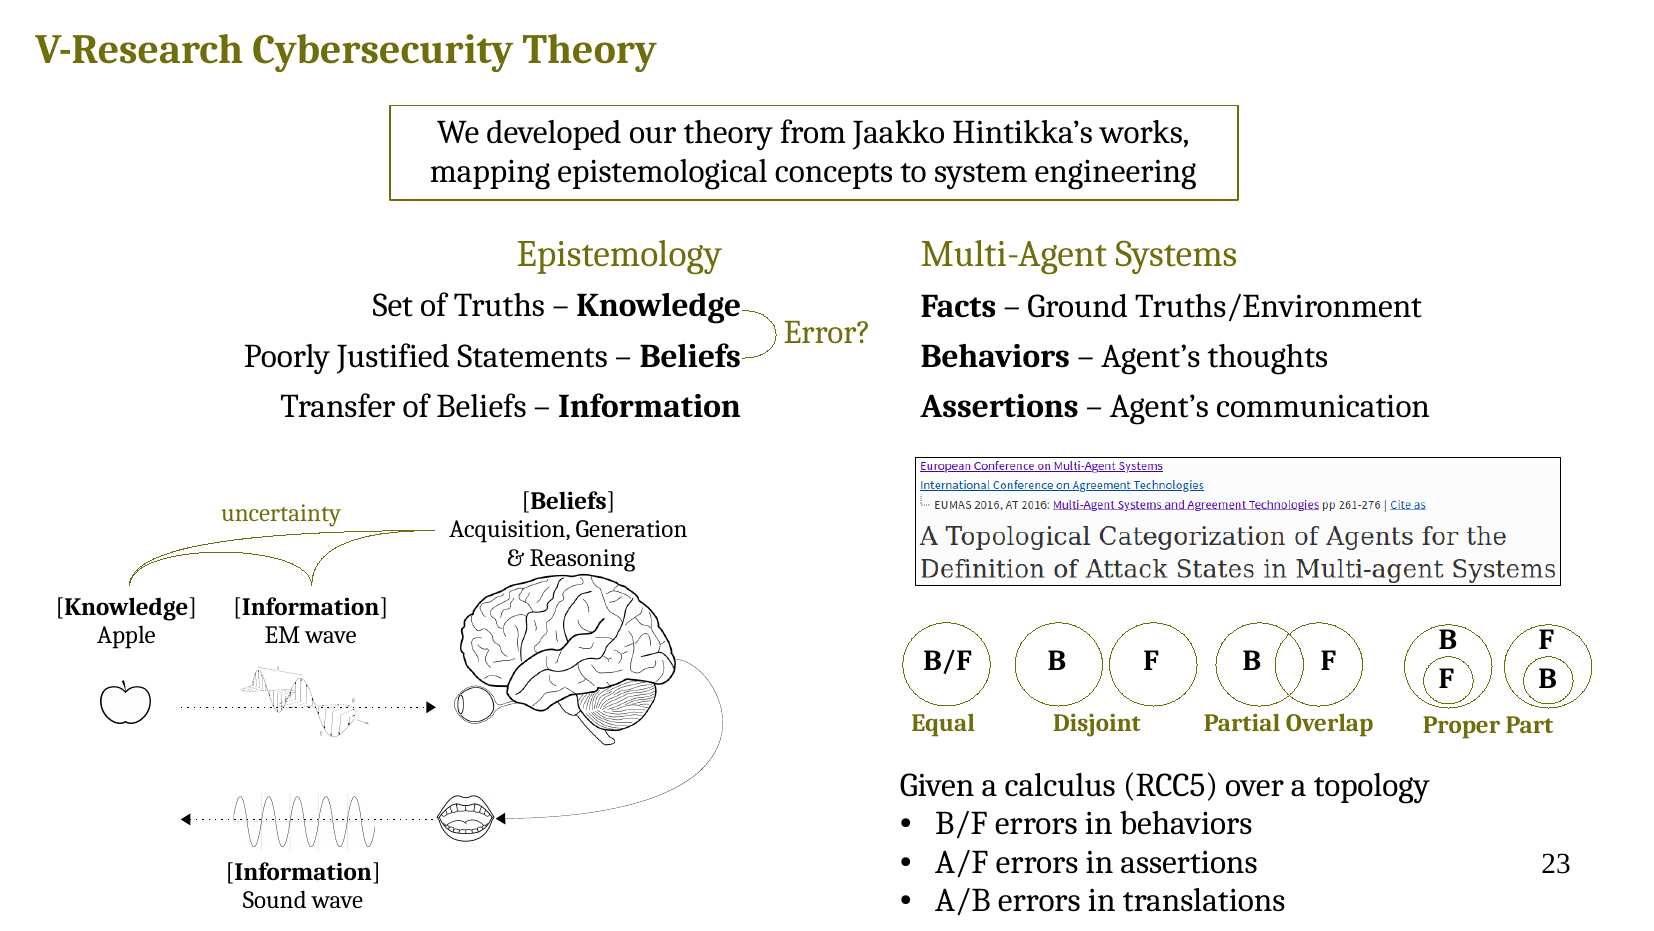

V-Research Cybersecurity Theory
We developed our theory from Jaakko Hintikka’s works,
mapping epistemological concepts to system engineering
Epistemology
Multi-Agent Systems
Set of Truths – Knowledge
Poorly Justified Statements – Beliefs
Transfer of Beliefs – Information
Facts – Ground Truths/Environment
Behaviors – Agent’s thoughts
Assertions – Agent’s communication
Error?
[Beliefs]
Acquisition, Generation
 & Reasoning
uncertainty
[Knowledge]
Apple
[Information]
EM wave
B
F
B/F
B
F
B
F
F
B
Equal
Partial Overlap
Disjoint
Proper Part
Given a calculus (RCC5) over a topology
B/F errors in behaviors
A/F errors in assertions
A/B errors in translations
23
[Information]
Sound wave